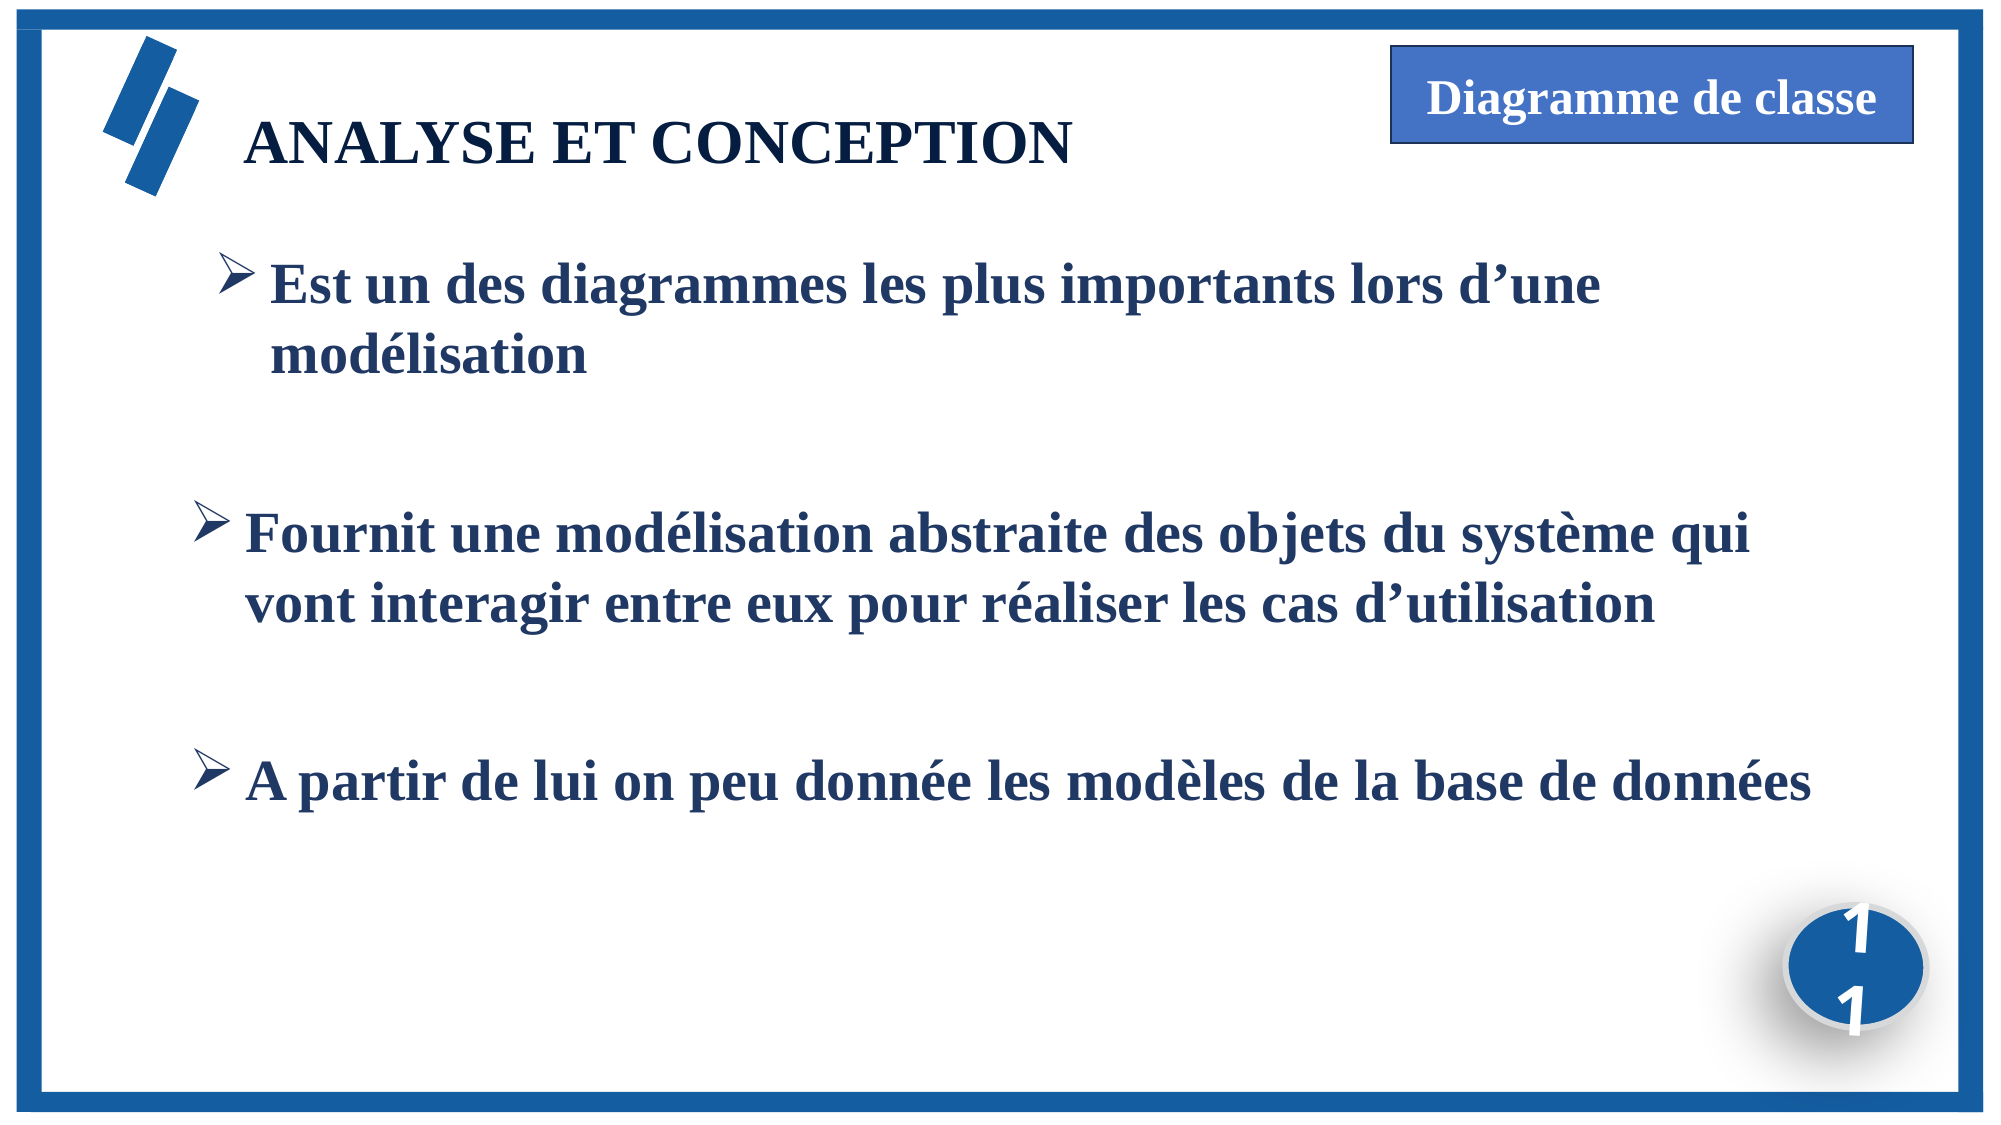

Diagramme de classe
ANALYSE ET CONCEPTION
Est un des diagrammes les plus importants lors d’une modélisation
Fournit une modélisation abstraite des objets du système qui vont interagir entre eux pour réaliser les cas d’utilisation
A partir de lui on peu donnée les modèles de la base de données
11